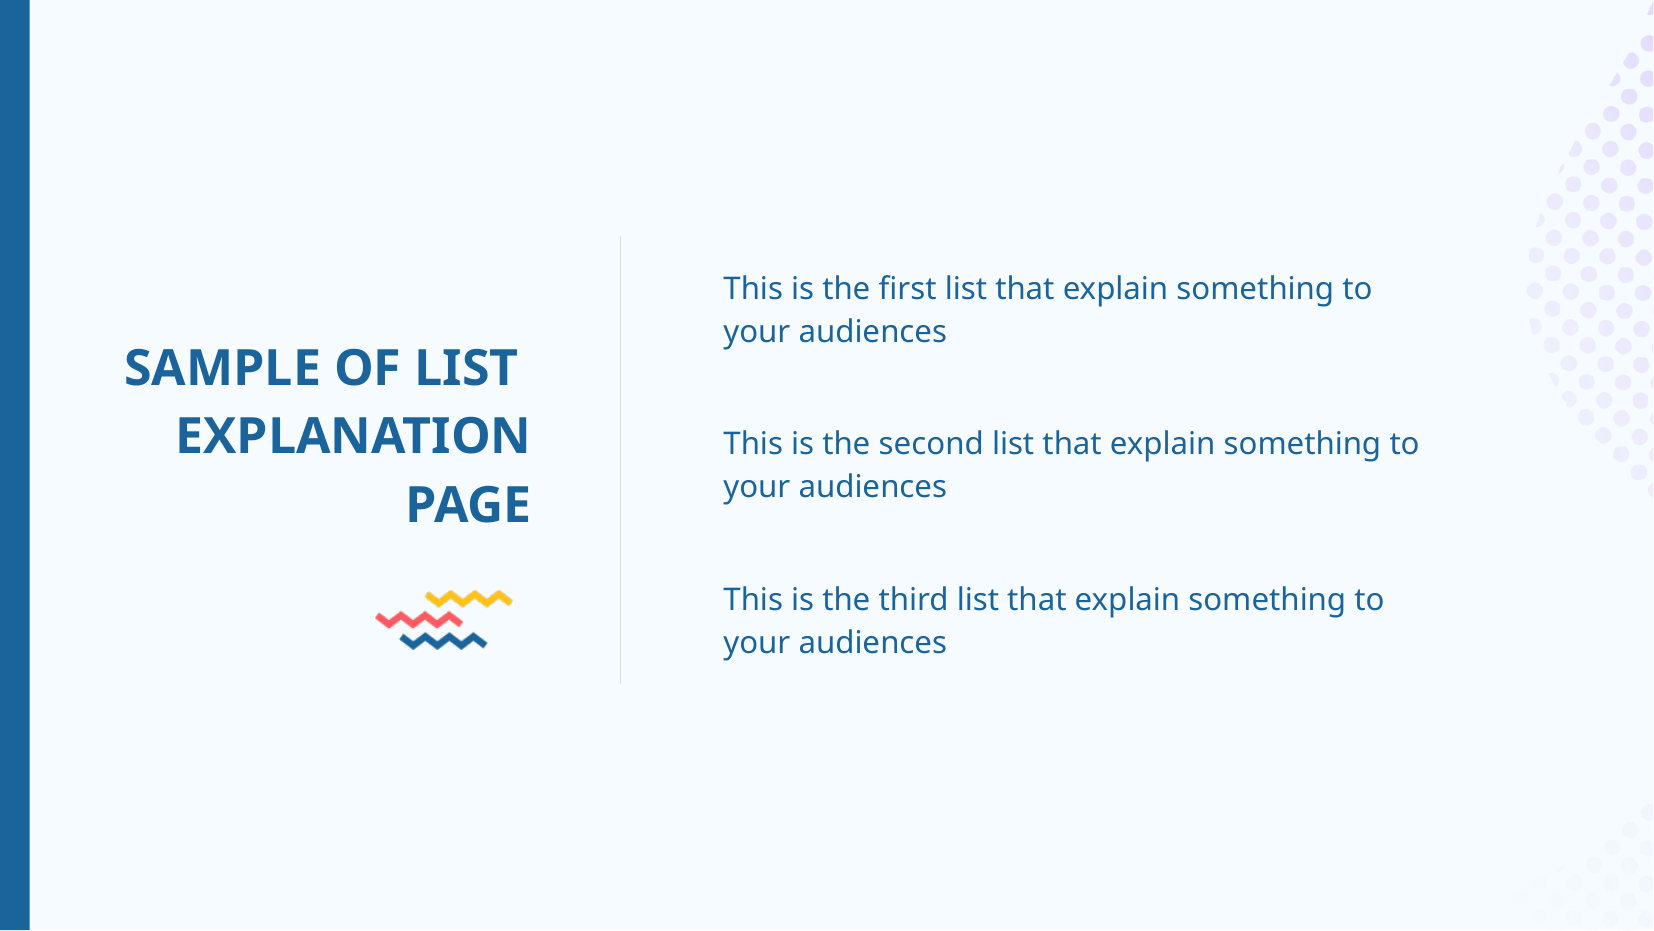

This is the first list that explain something to your audiences
This is the second list that explain something to your audiences
This is the third list that explain something to your audiences
SAMPLE OF LIST
EXPLANATION
PAGE